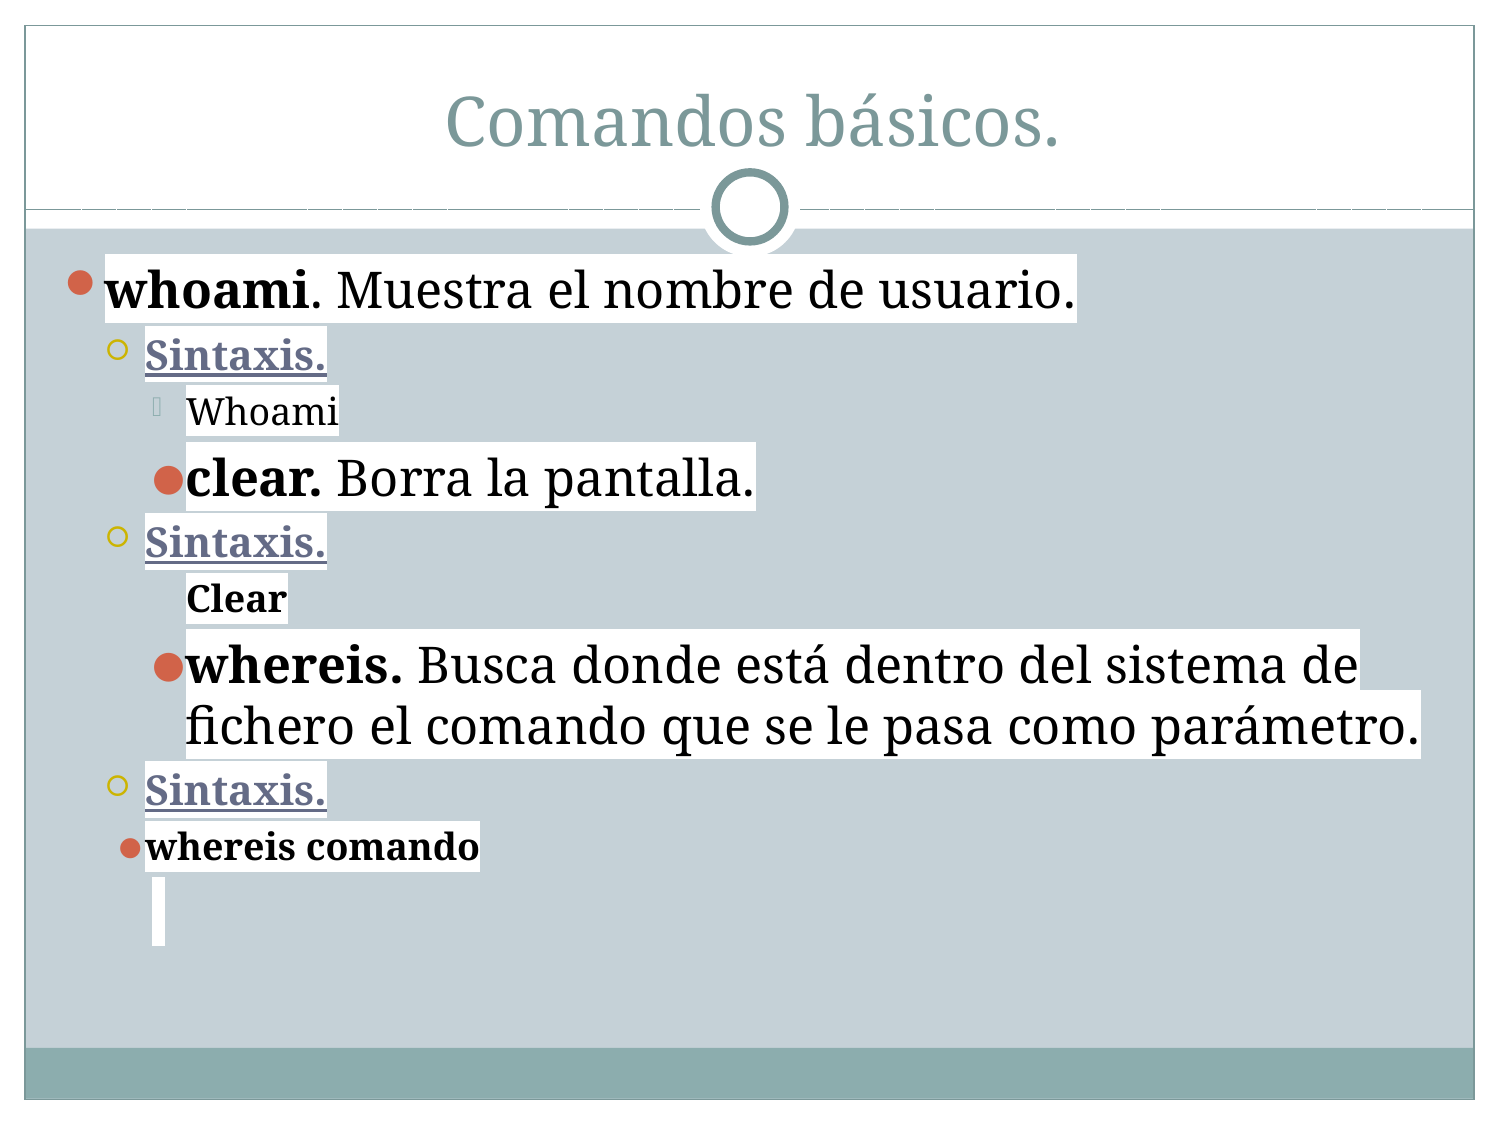

# Comandos básicos.
whoami. Muestra el nombre de usuario.
Sintaxis.
Whoami
clear. Borra la pantalla.
Sintaxis.
Clear
whereis. Busca donde está dentro del sistema de fichero el comando que se le pasa como parámetro.
Sintaxis.
whereis comando